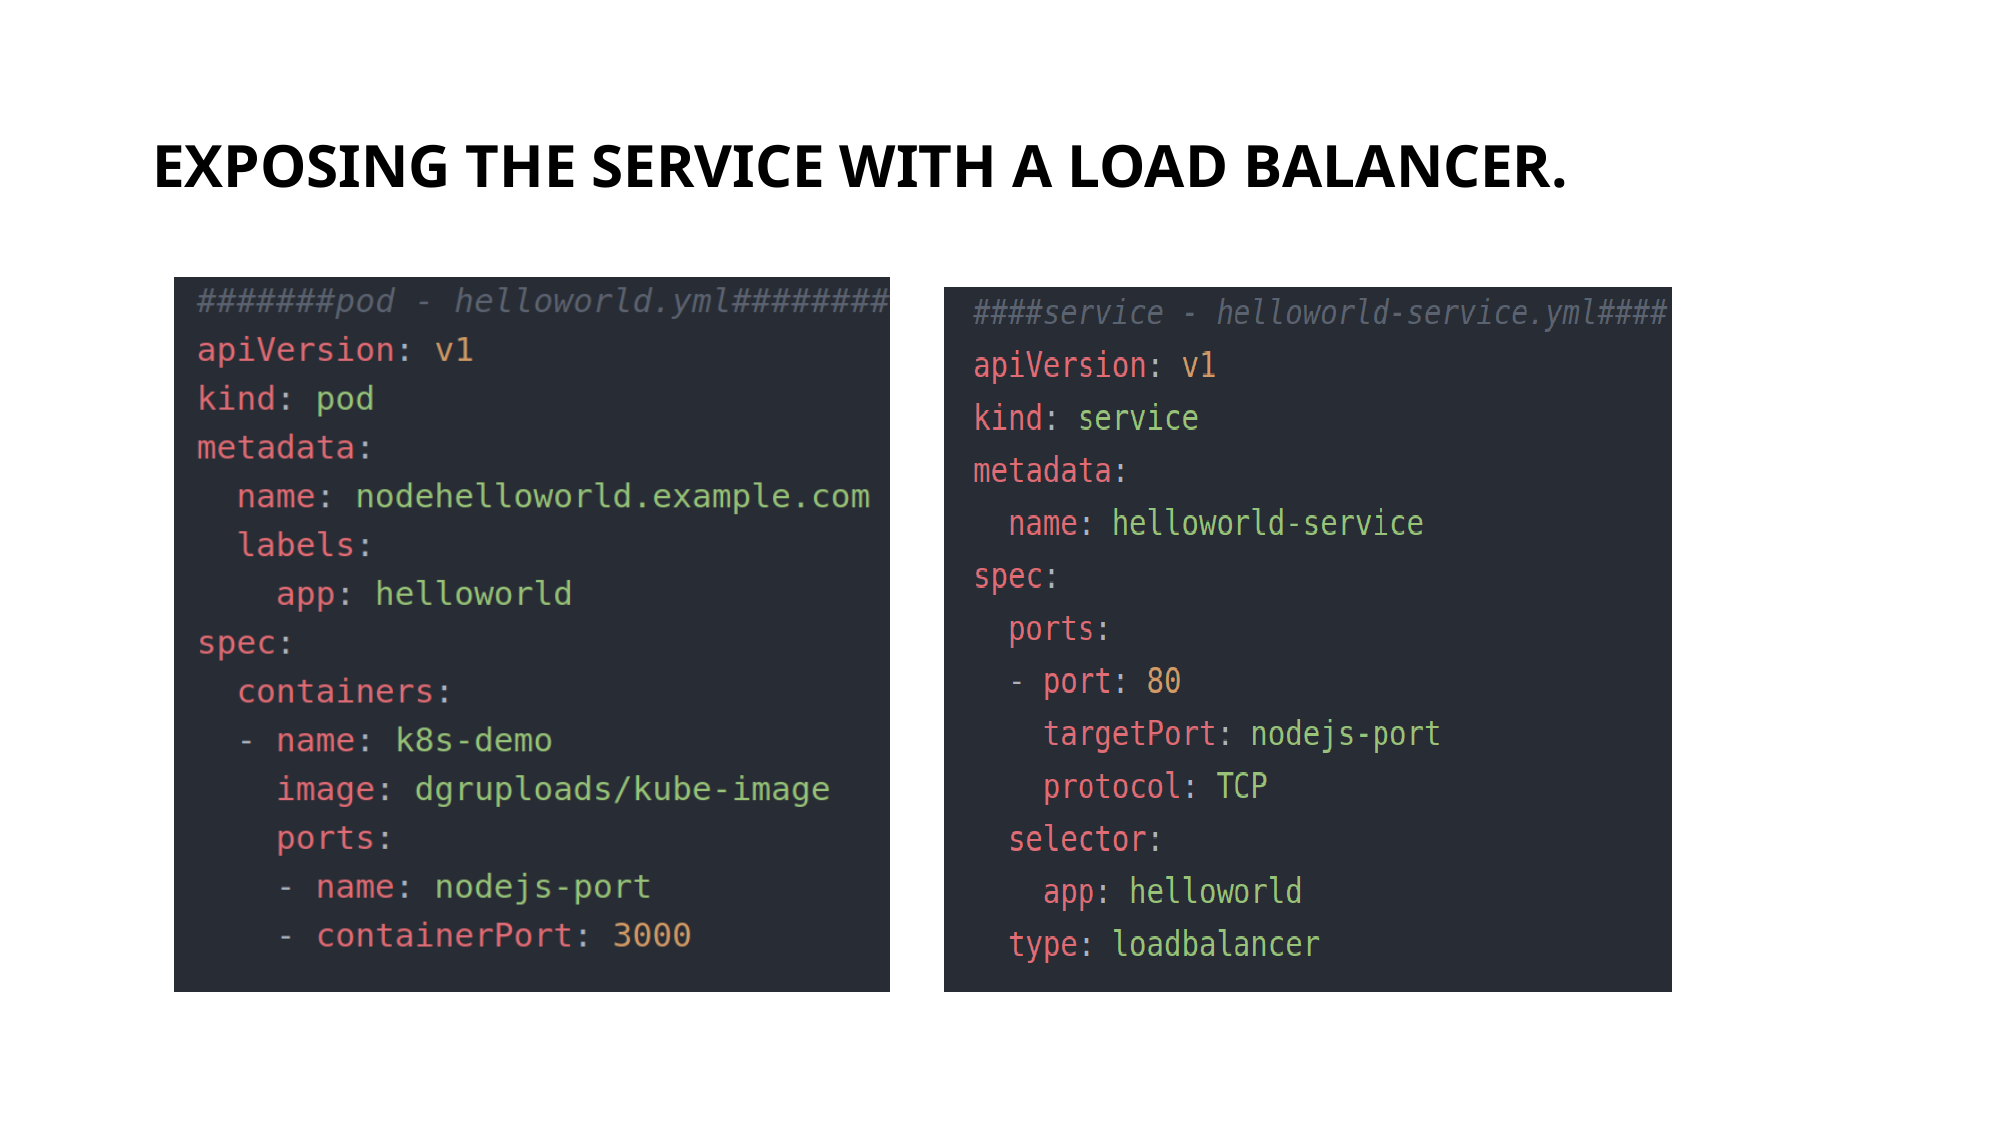

# EXPOSING THE SERVICE WITH A LOAD BALANCER.